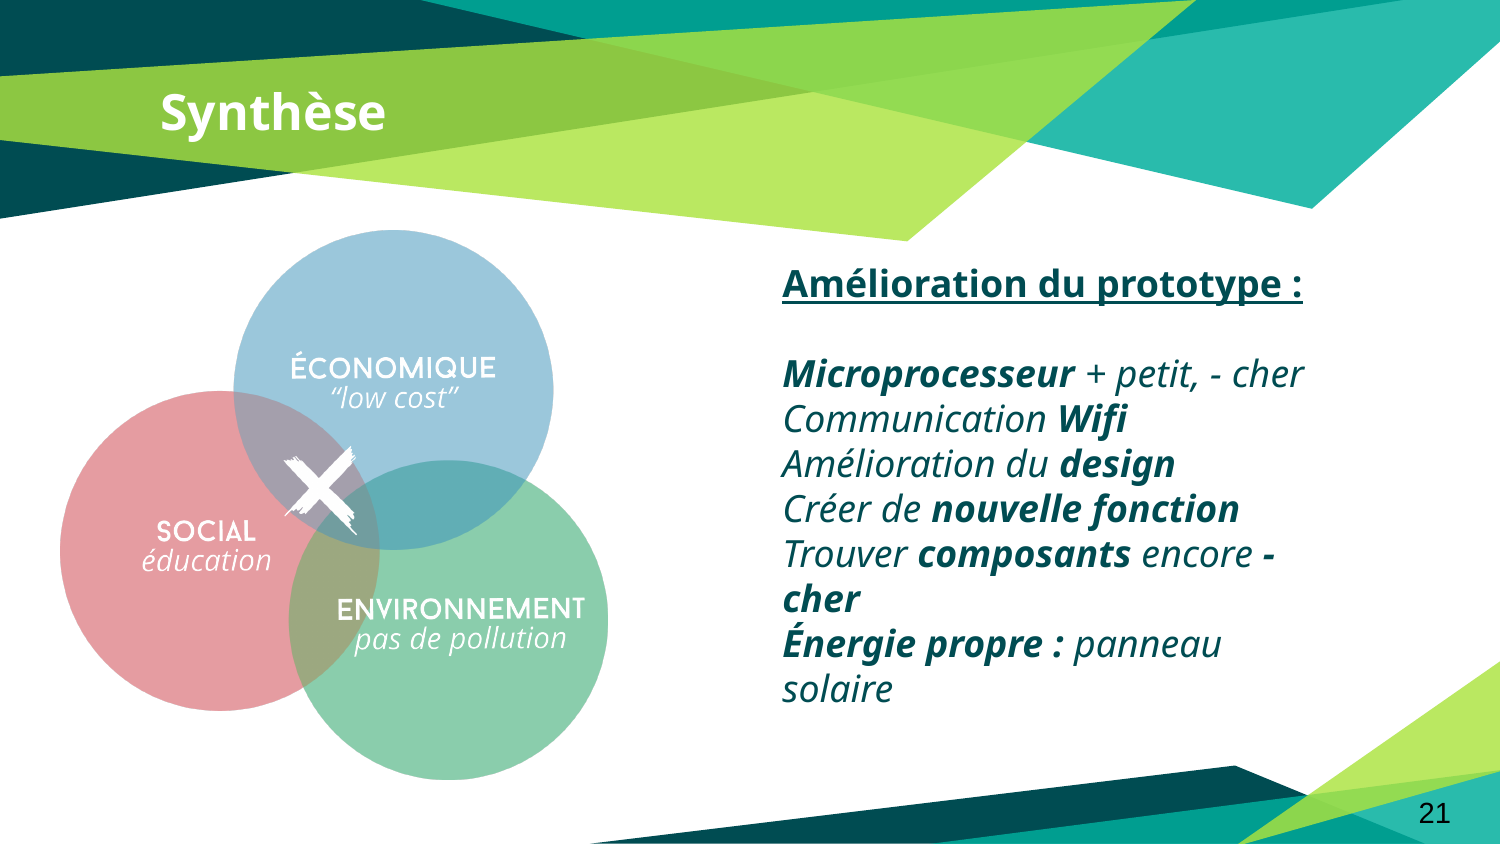

# Synthèse
Amélioration du prototype :
Microprocesseur + petit, - cher
Communication Wifi
Amélioration du design
Créer de nouvelle fonction
Trouver composants encore - cher
Énergie propre : panneau solaire